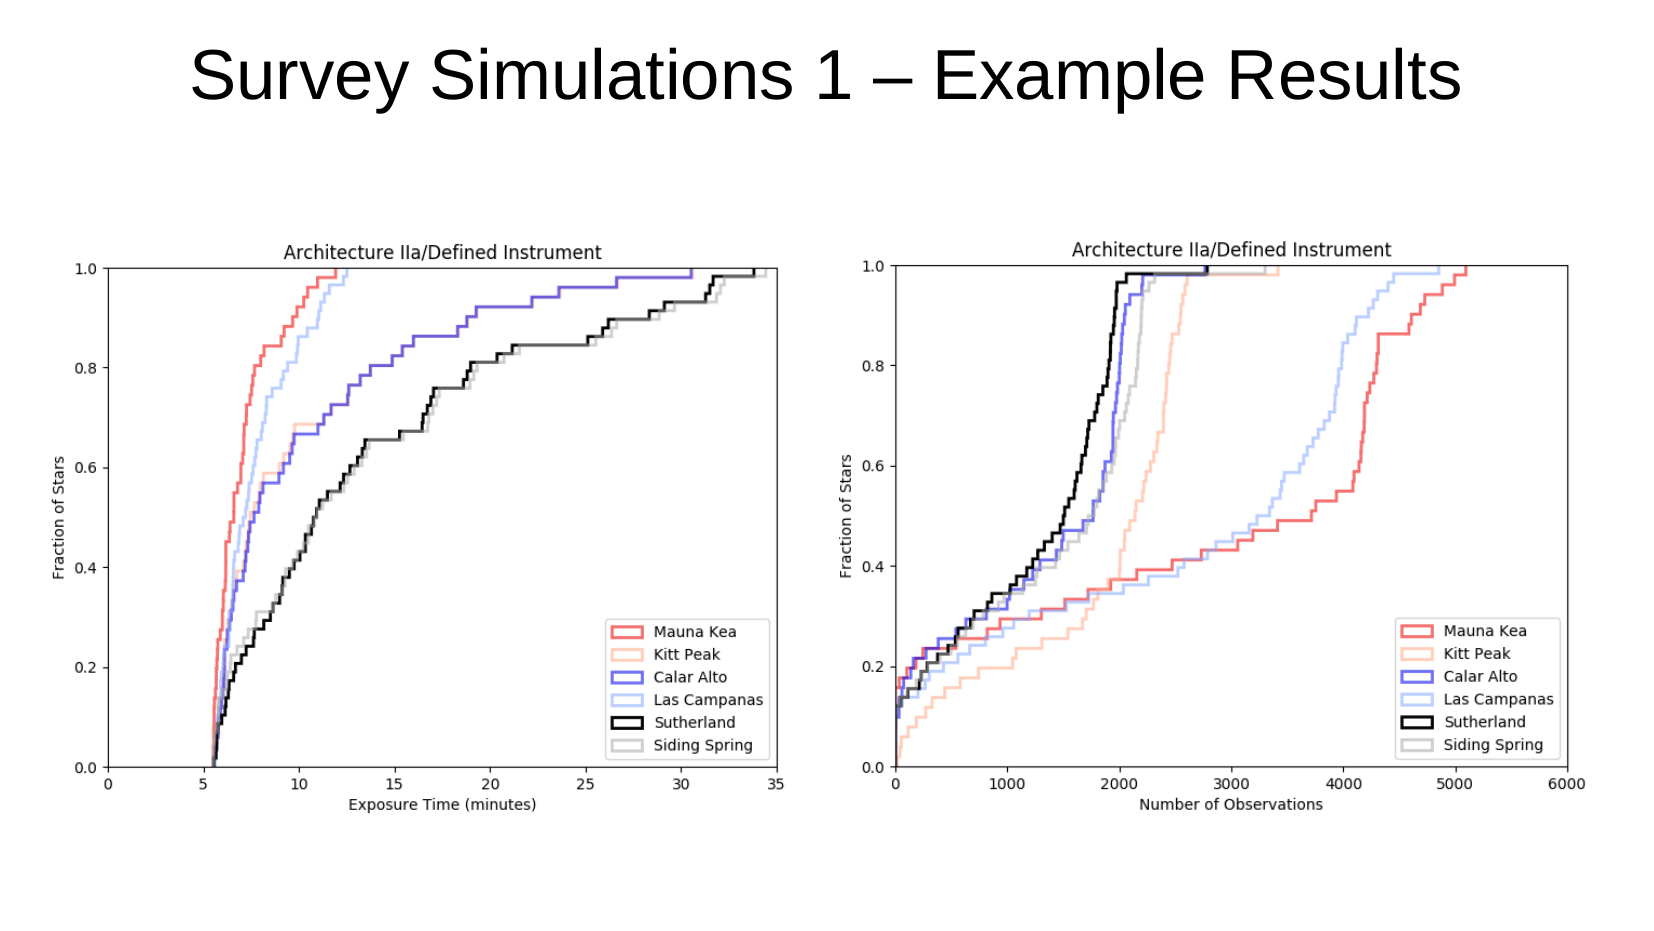

# Survey Simulations 1 – Example Results
(example time-series)